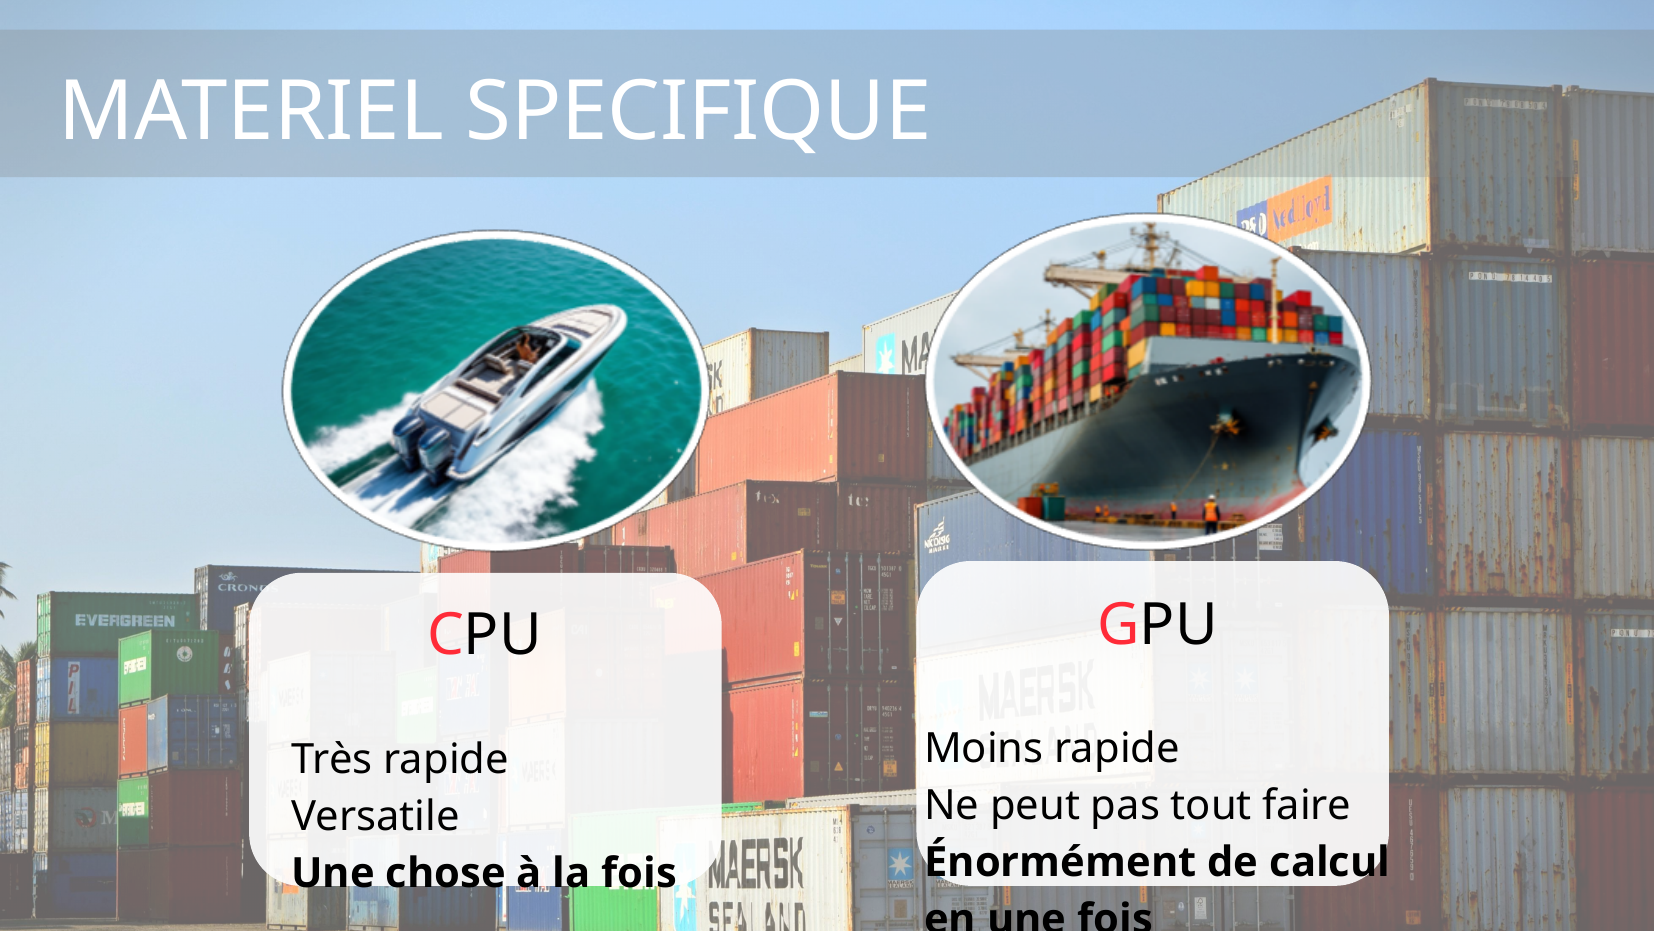

# Materiel specifique
GPU
Moins rapide
Ne peut pas tout faire
Énormément de calcul en une fois
CPU
Très rapide
Versatile
Une chose à la fois